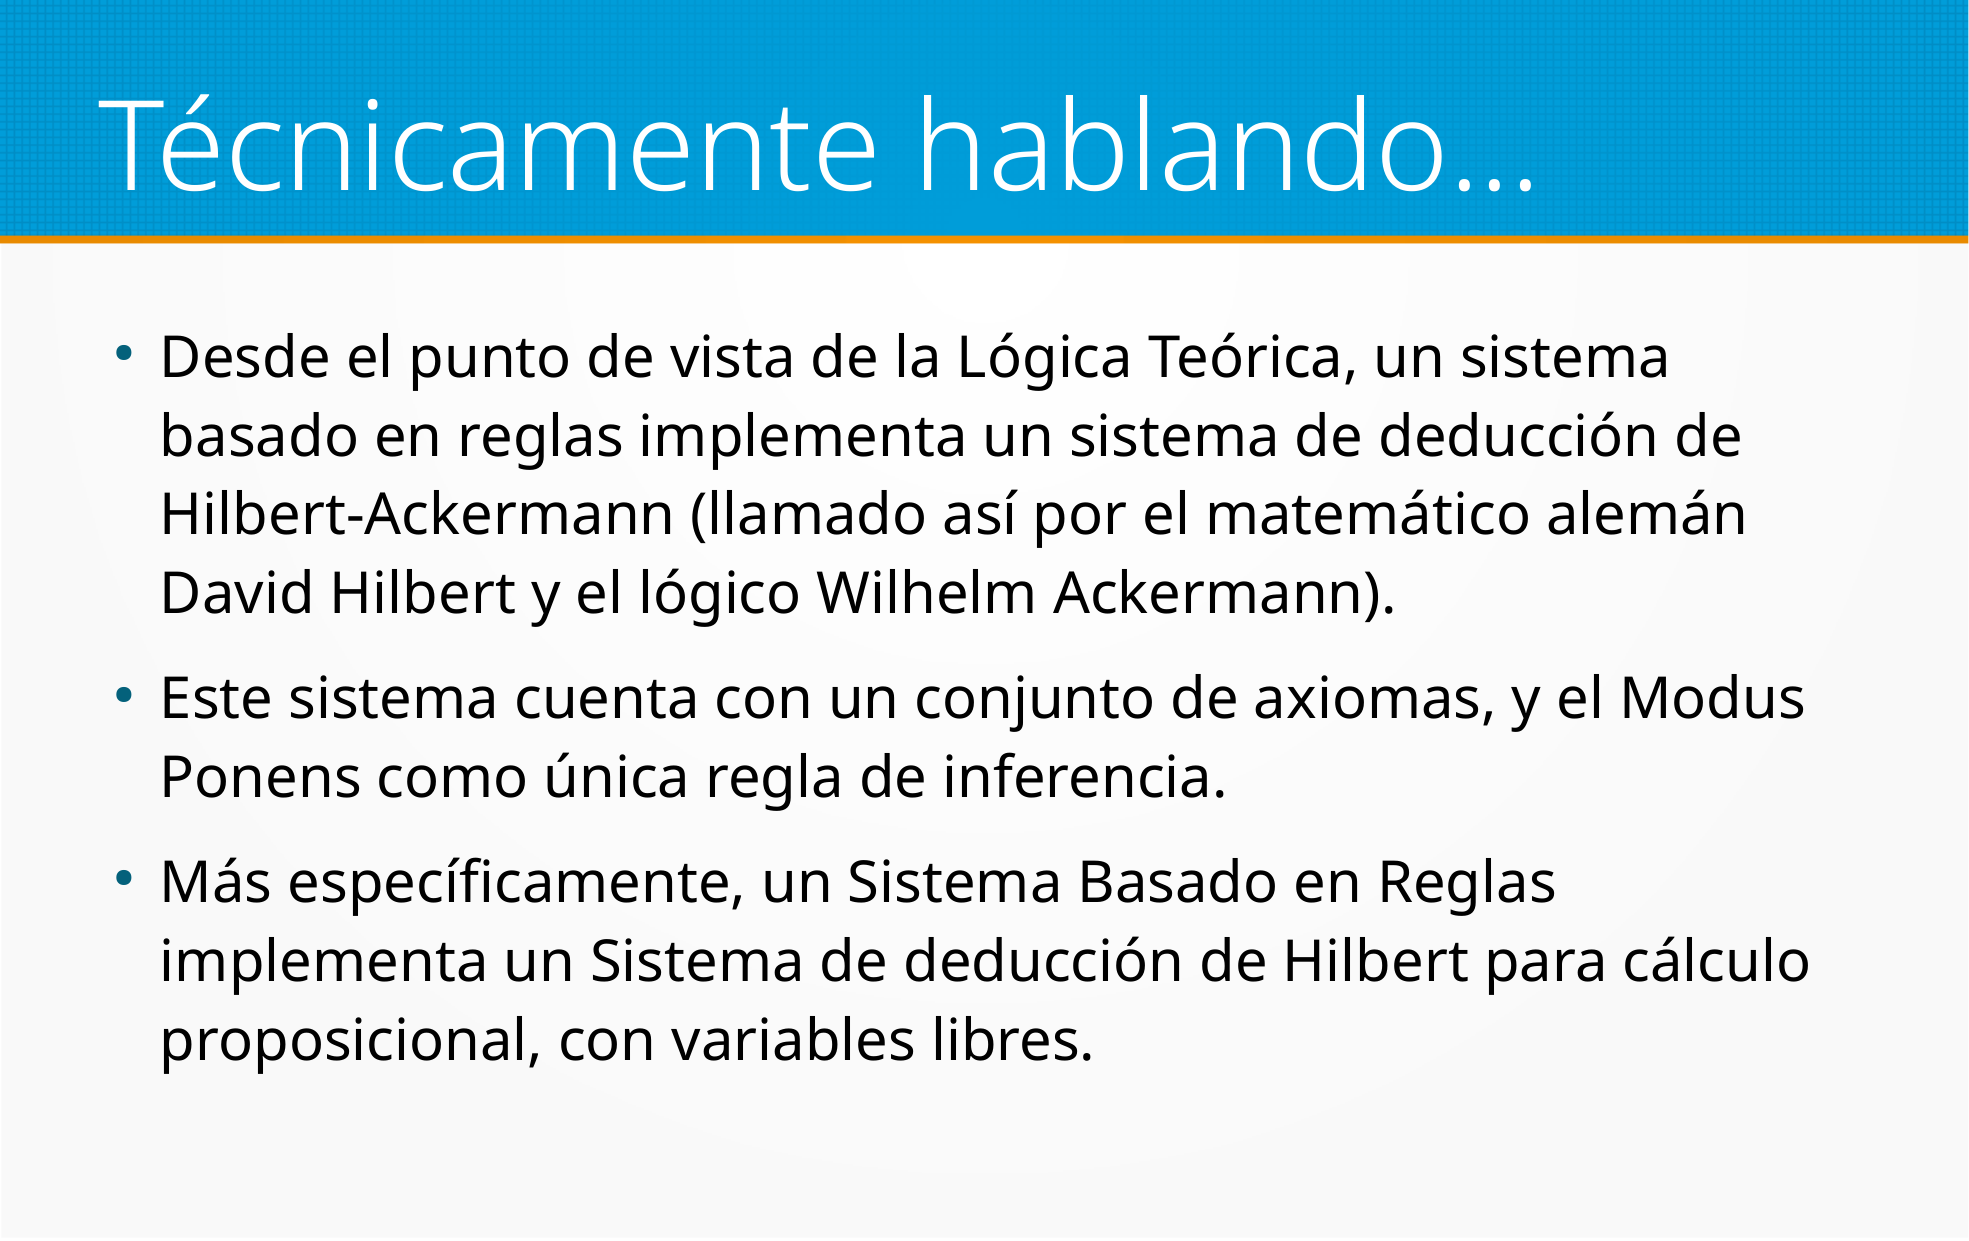

# Técnicamente hablando...
Desde el punto de vista de la Lógica Teórica, un sistema basado en reglas implementa un sistema de deducción de Hilbert-Ackermann (llamado así por el matemático alemán David Hilbert y el lógico Wilhelm Ackermann).
Este sistema cuenta con un conjunto de axiomas, y el Modus Ponens como única regla de inferencia.
Más específicamente, un Sistema Basado en Reglas implementa un Sistema de deducción de Hilbert para cálculo proposicional, con variables libres.